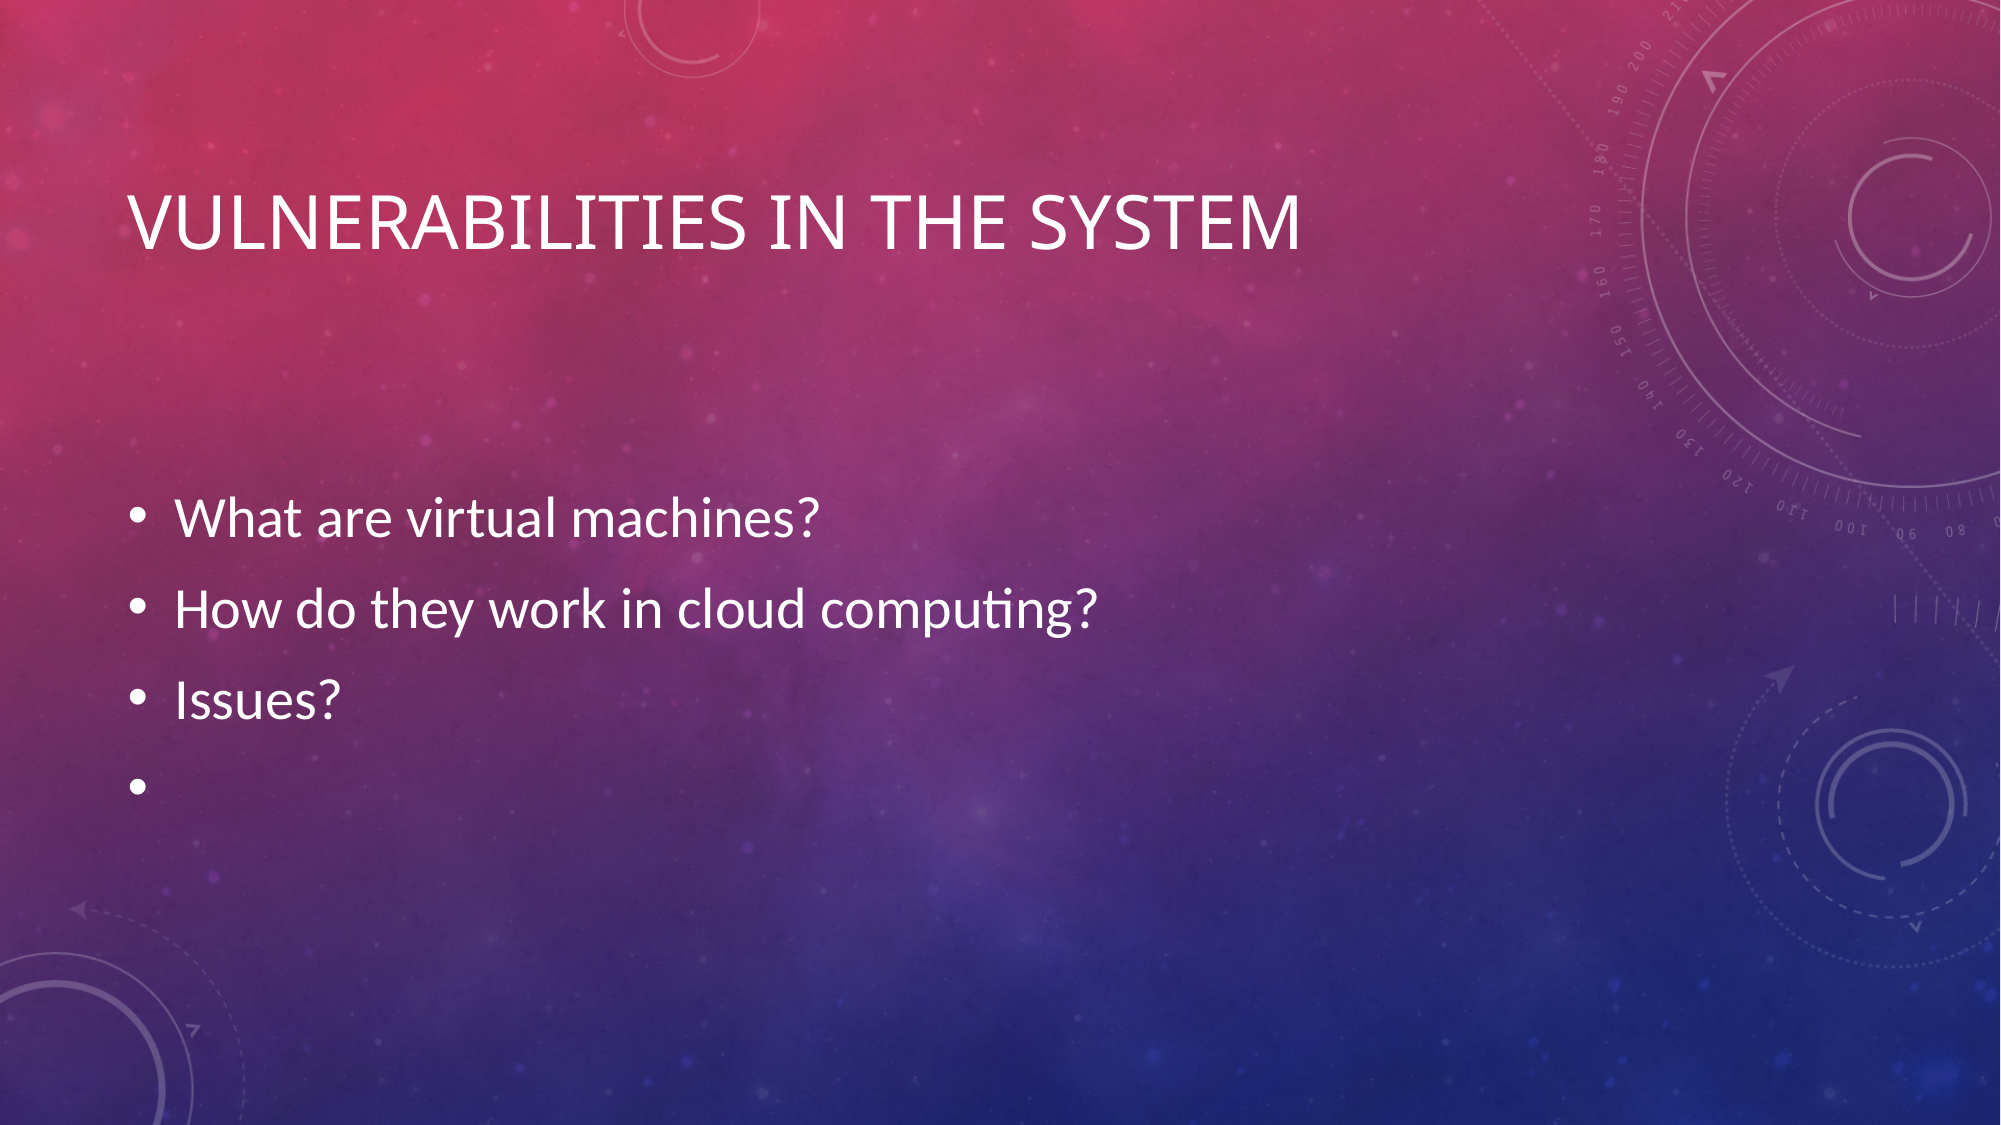

# Vulnerabilities in the system
What are virtual machines?
How do they work in cloud computing?
Issues?